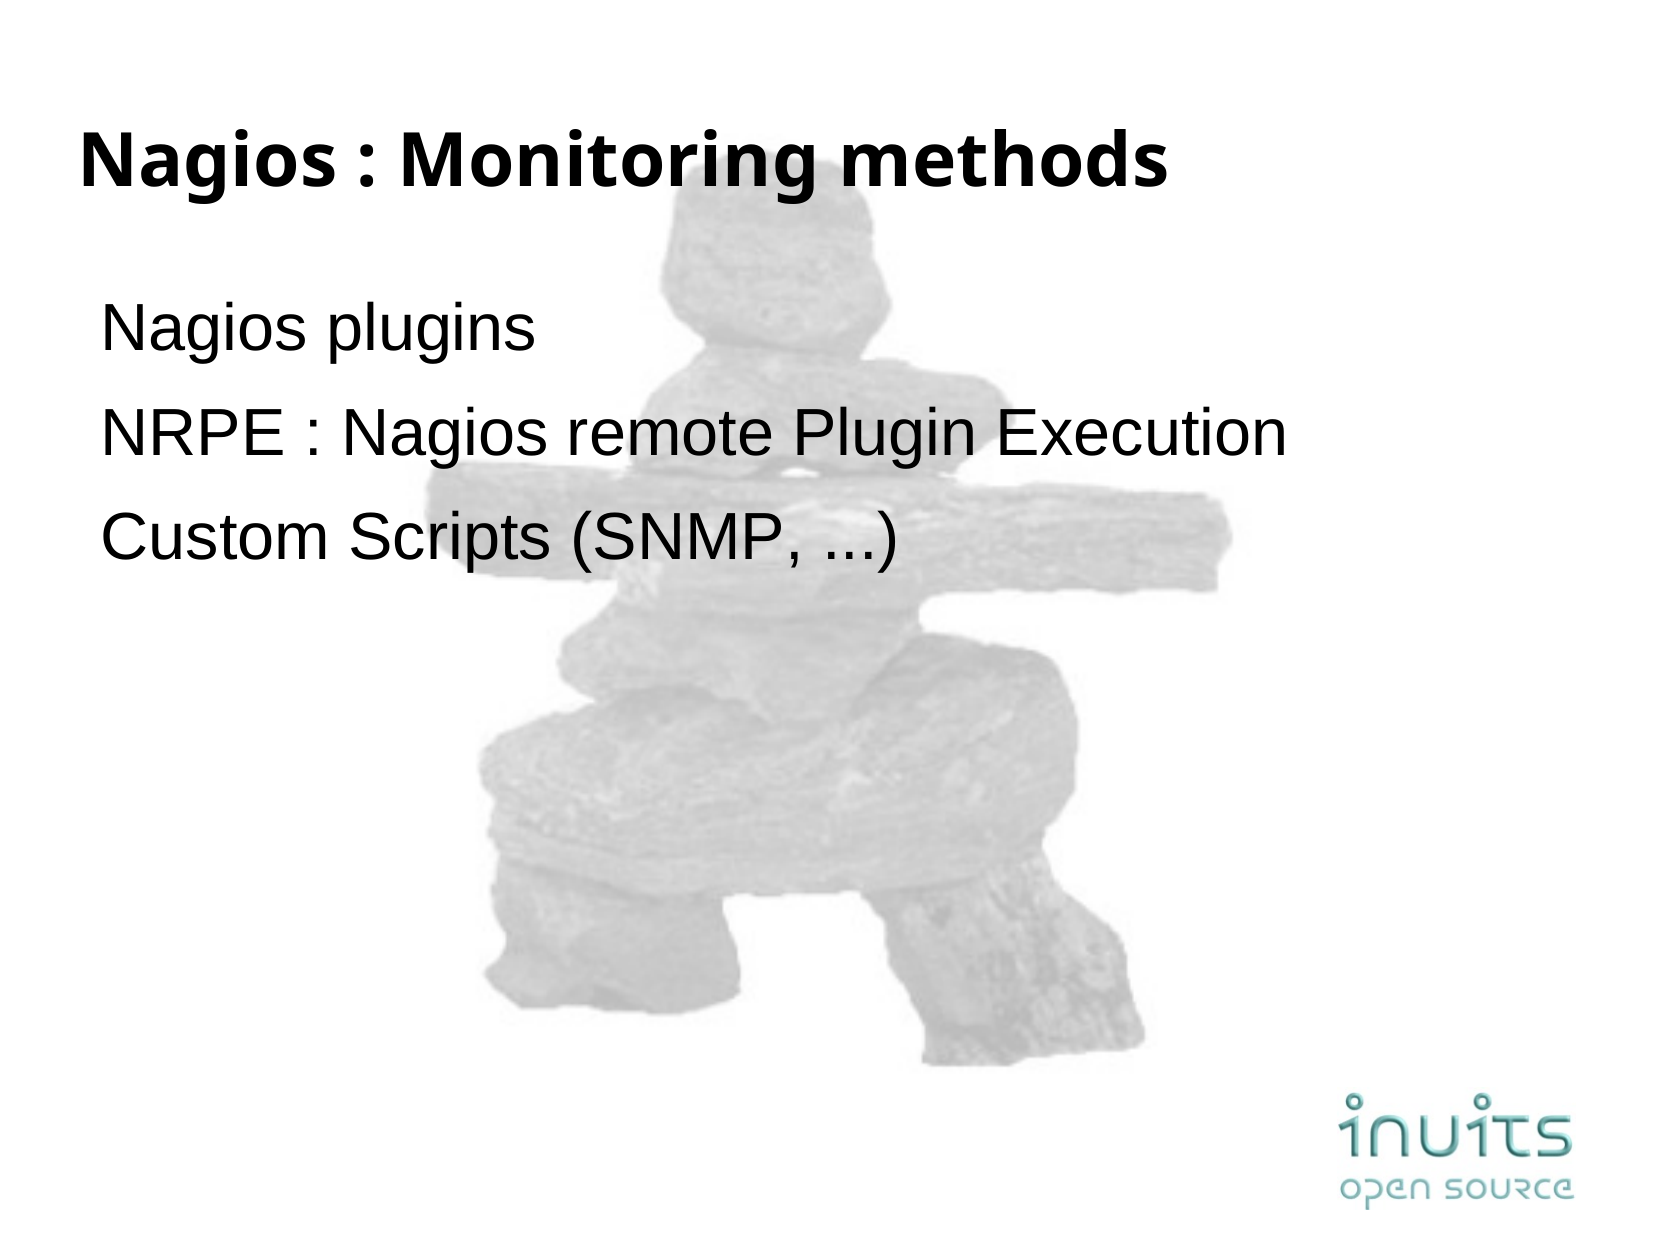

# Nagios : Monitoring methods
Nagios plugins
NRPE : Nagios remote Plugin Execution
Custom Scripts (SNMP, ...)
31